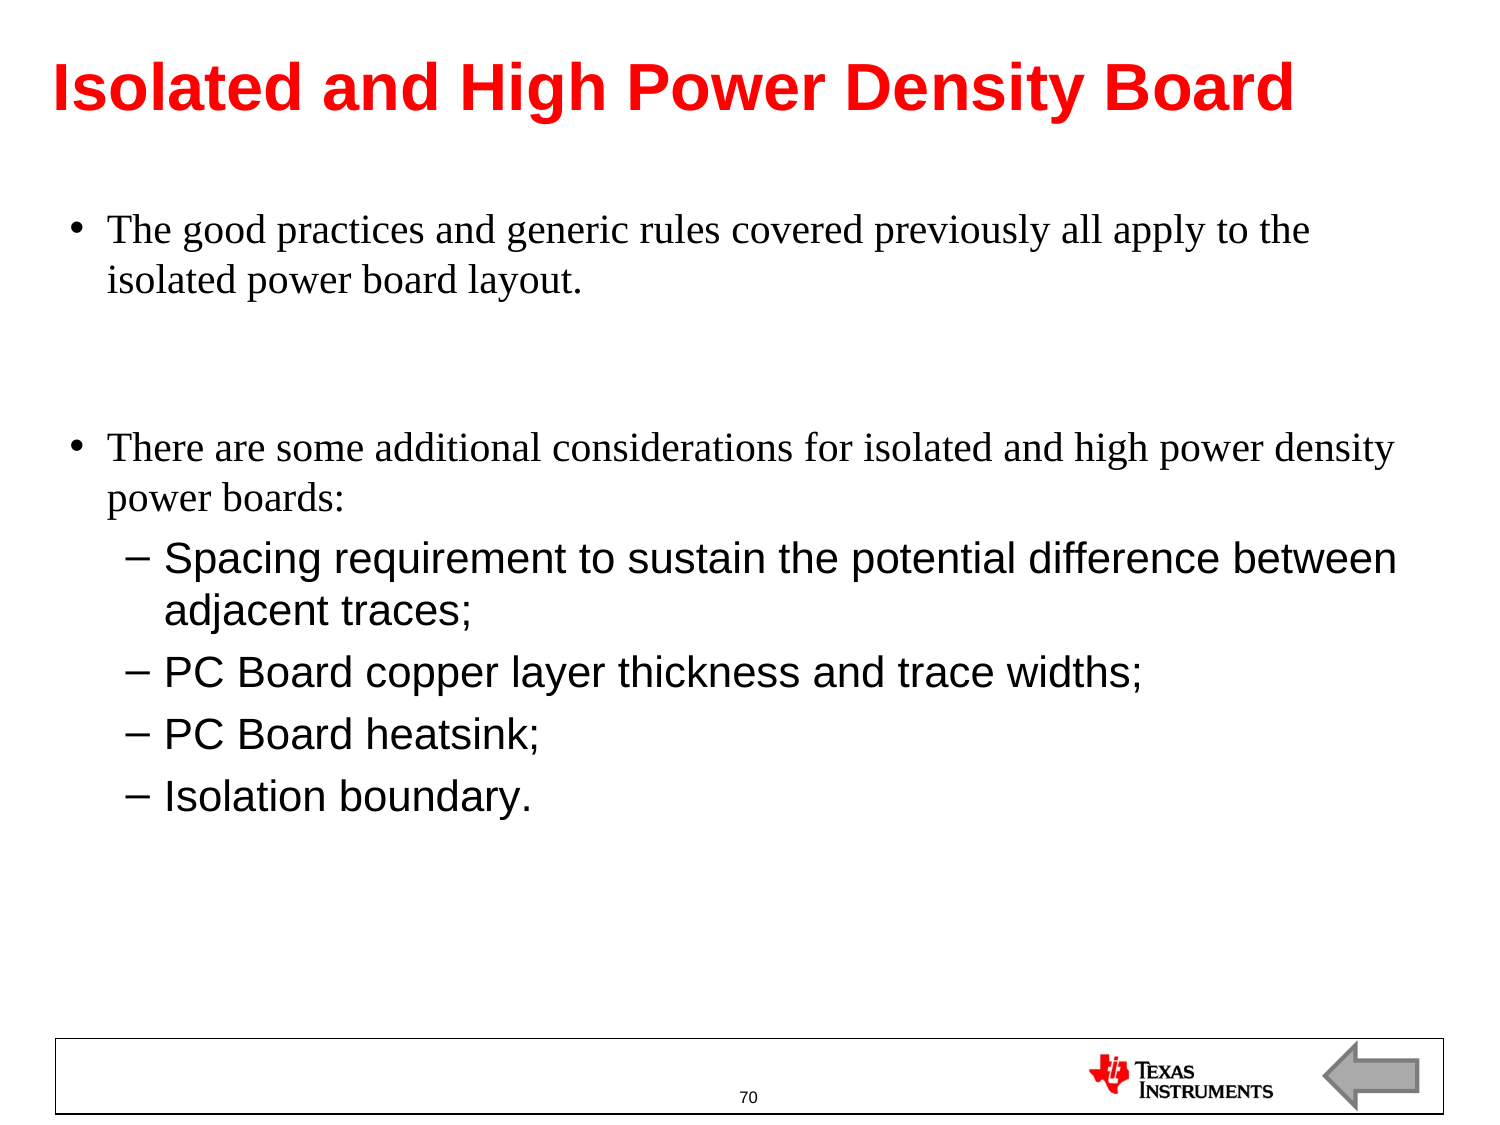

# Isolated and High Power Density Board
The good practices and generic rules covered previously all apply to the isolated power board layout.
There are some additional considerations for isolated and high power density power boards:
Spacing requirement to sustain the potential difference between adjacent traces;
PC Board copper layer thickness and trace widths;
PC Board heatsink;
Isolation boundary.